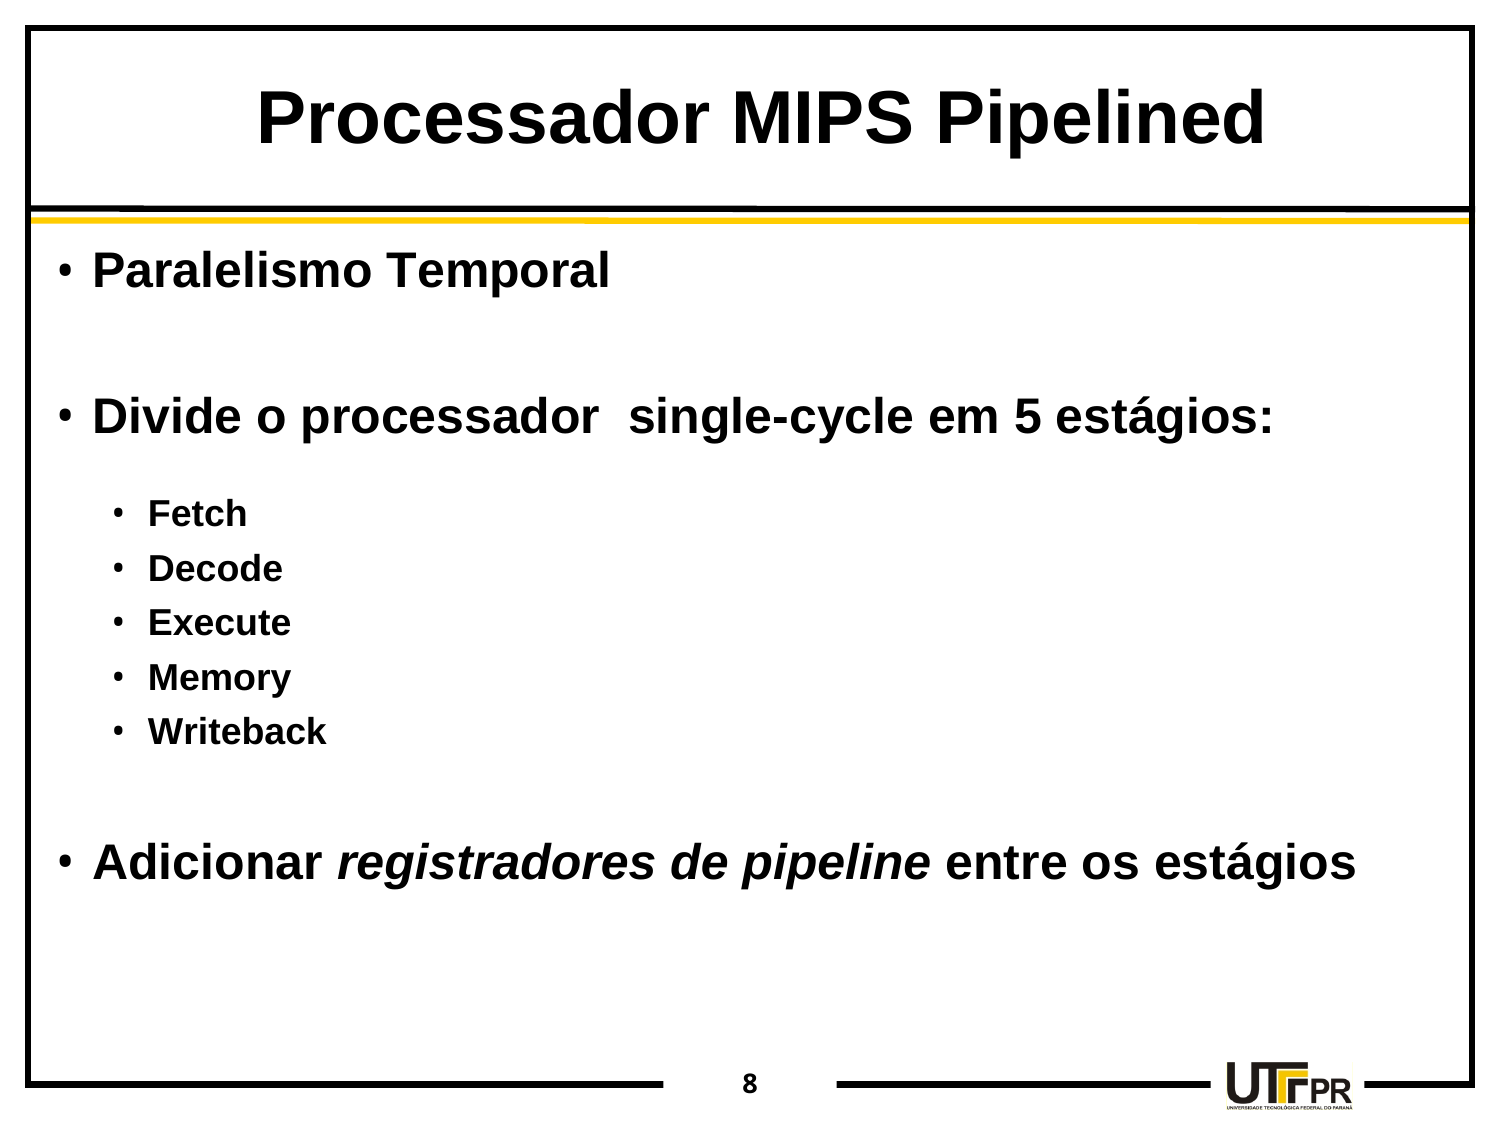

# Processador MIPS Pipelined
Paralelismo Temporal
Divide o processador single-cycle em 5 estágios:
Fetch
Decode
Execute
Memory
Writeback
Adicionar registradores de pipeline entre os estágios